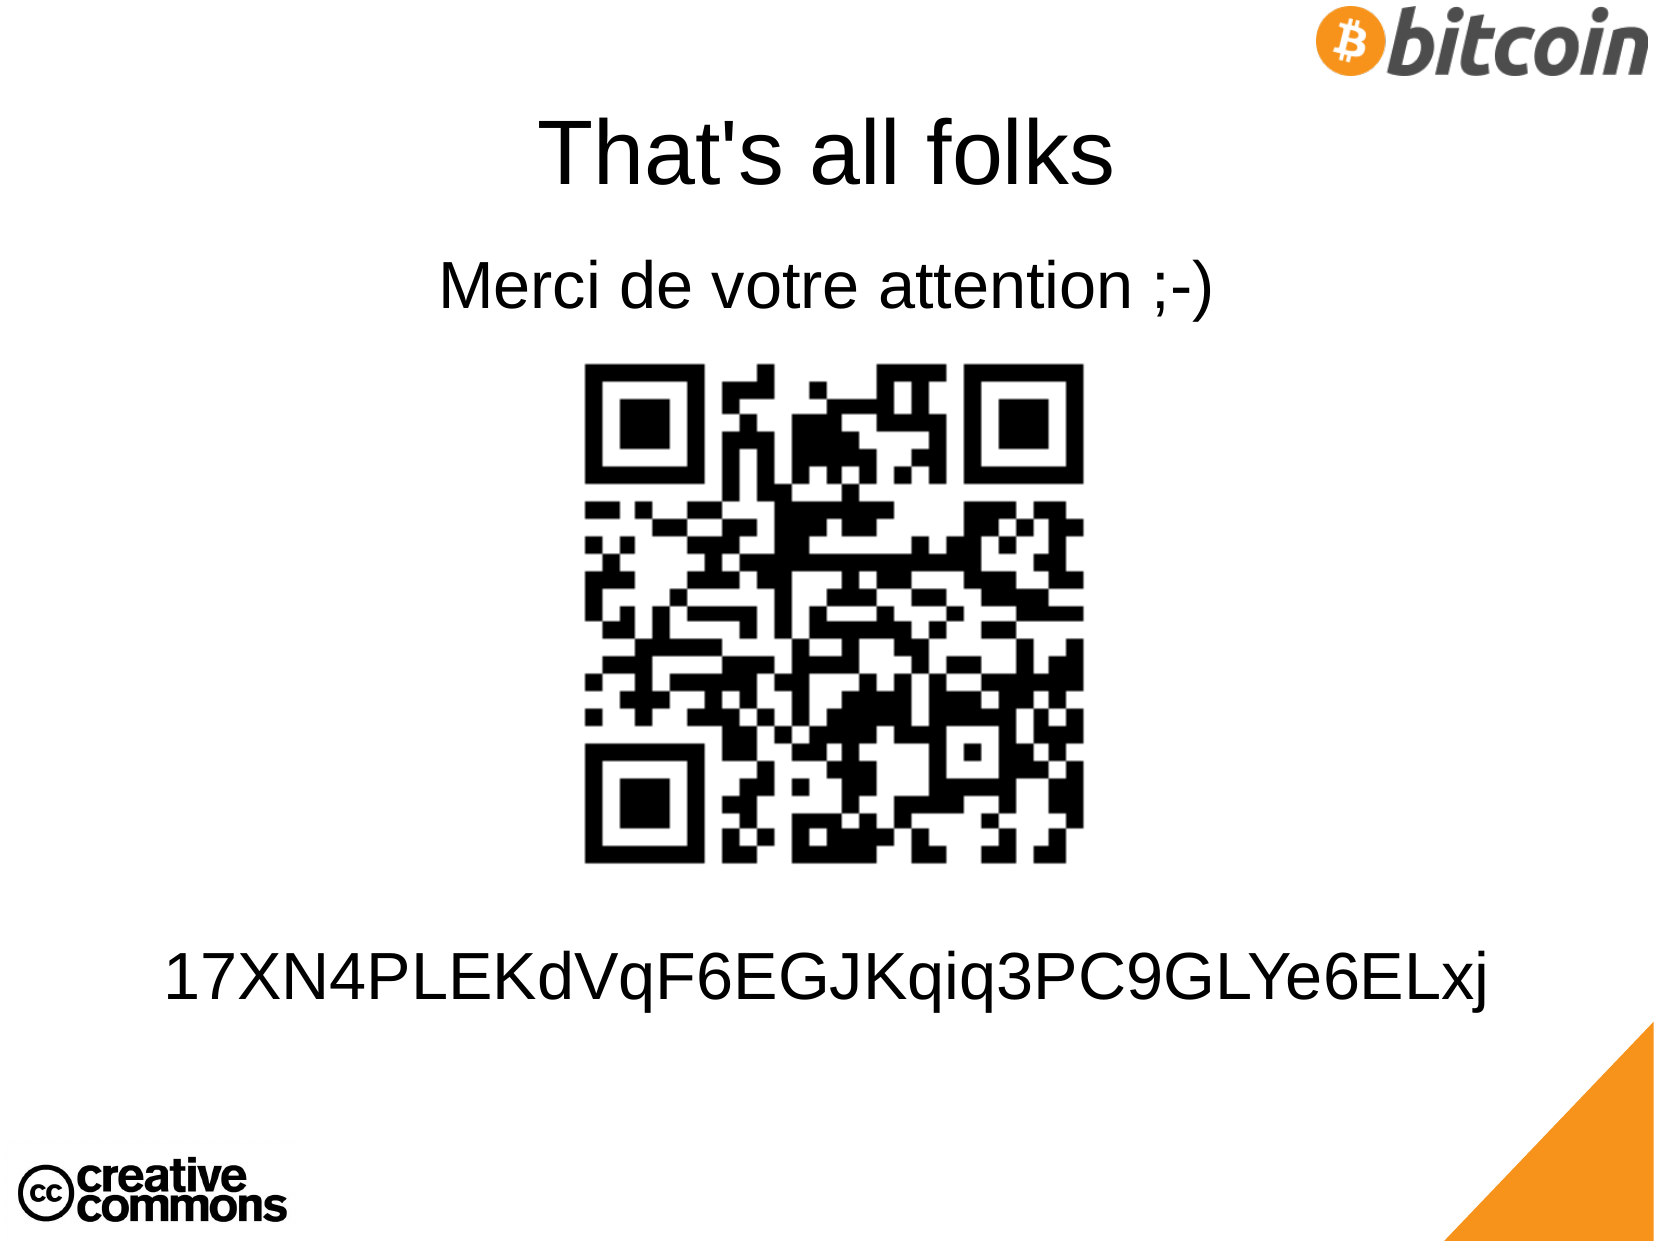

# That's all folks
Merci de votre attention ;-)
17XN4PLEKdVqF6EGJKqiq3PC9GLYe6ELxj